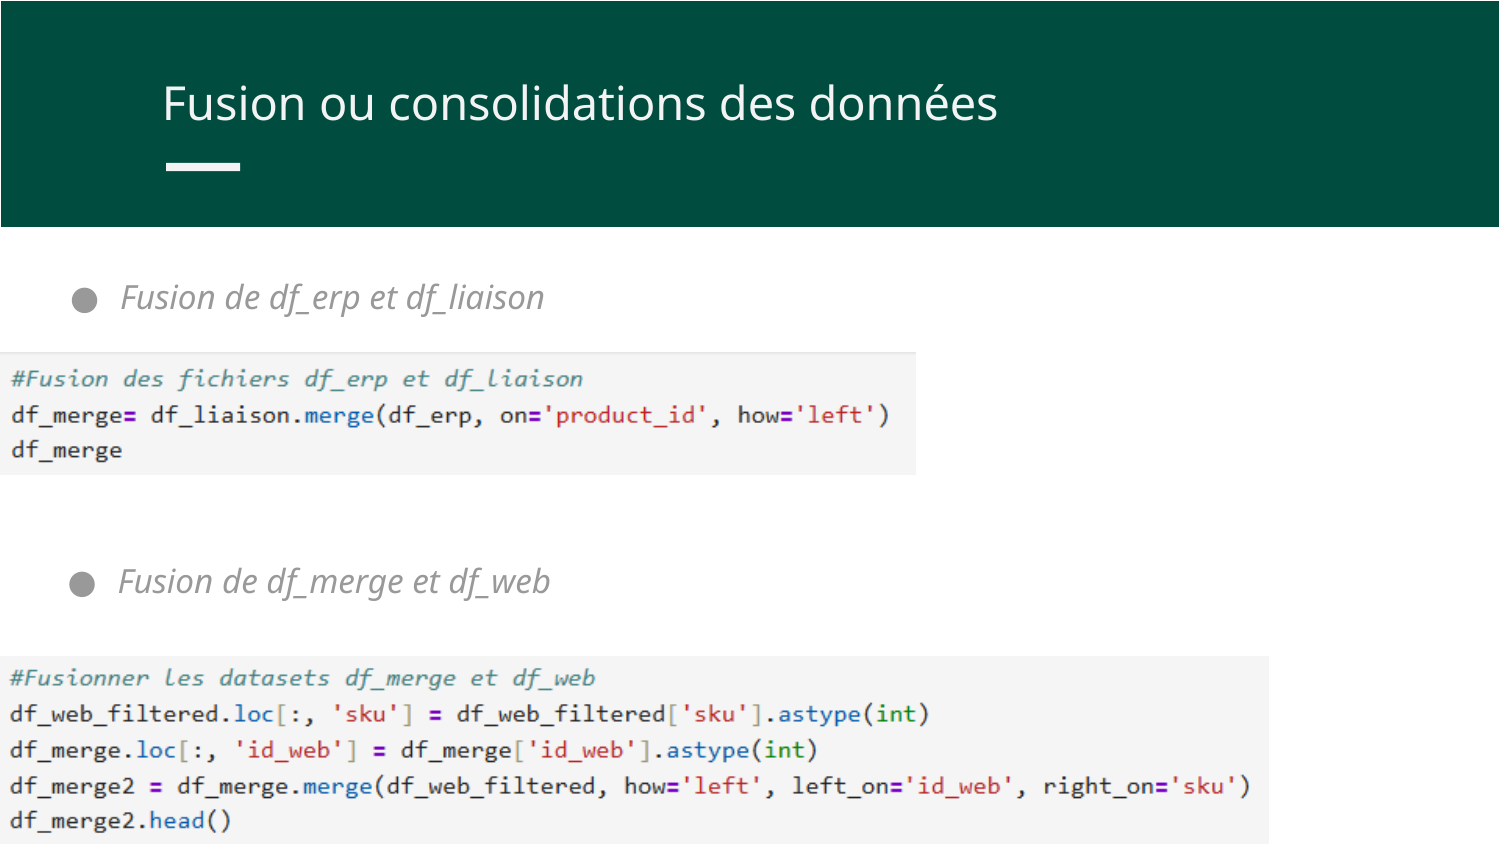

Fusion ou consolidations des données
Fusion de df_erp et df_liaison
# Fusion de df_merge et df_web